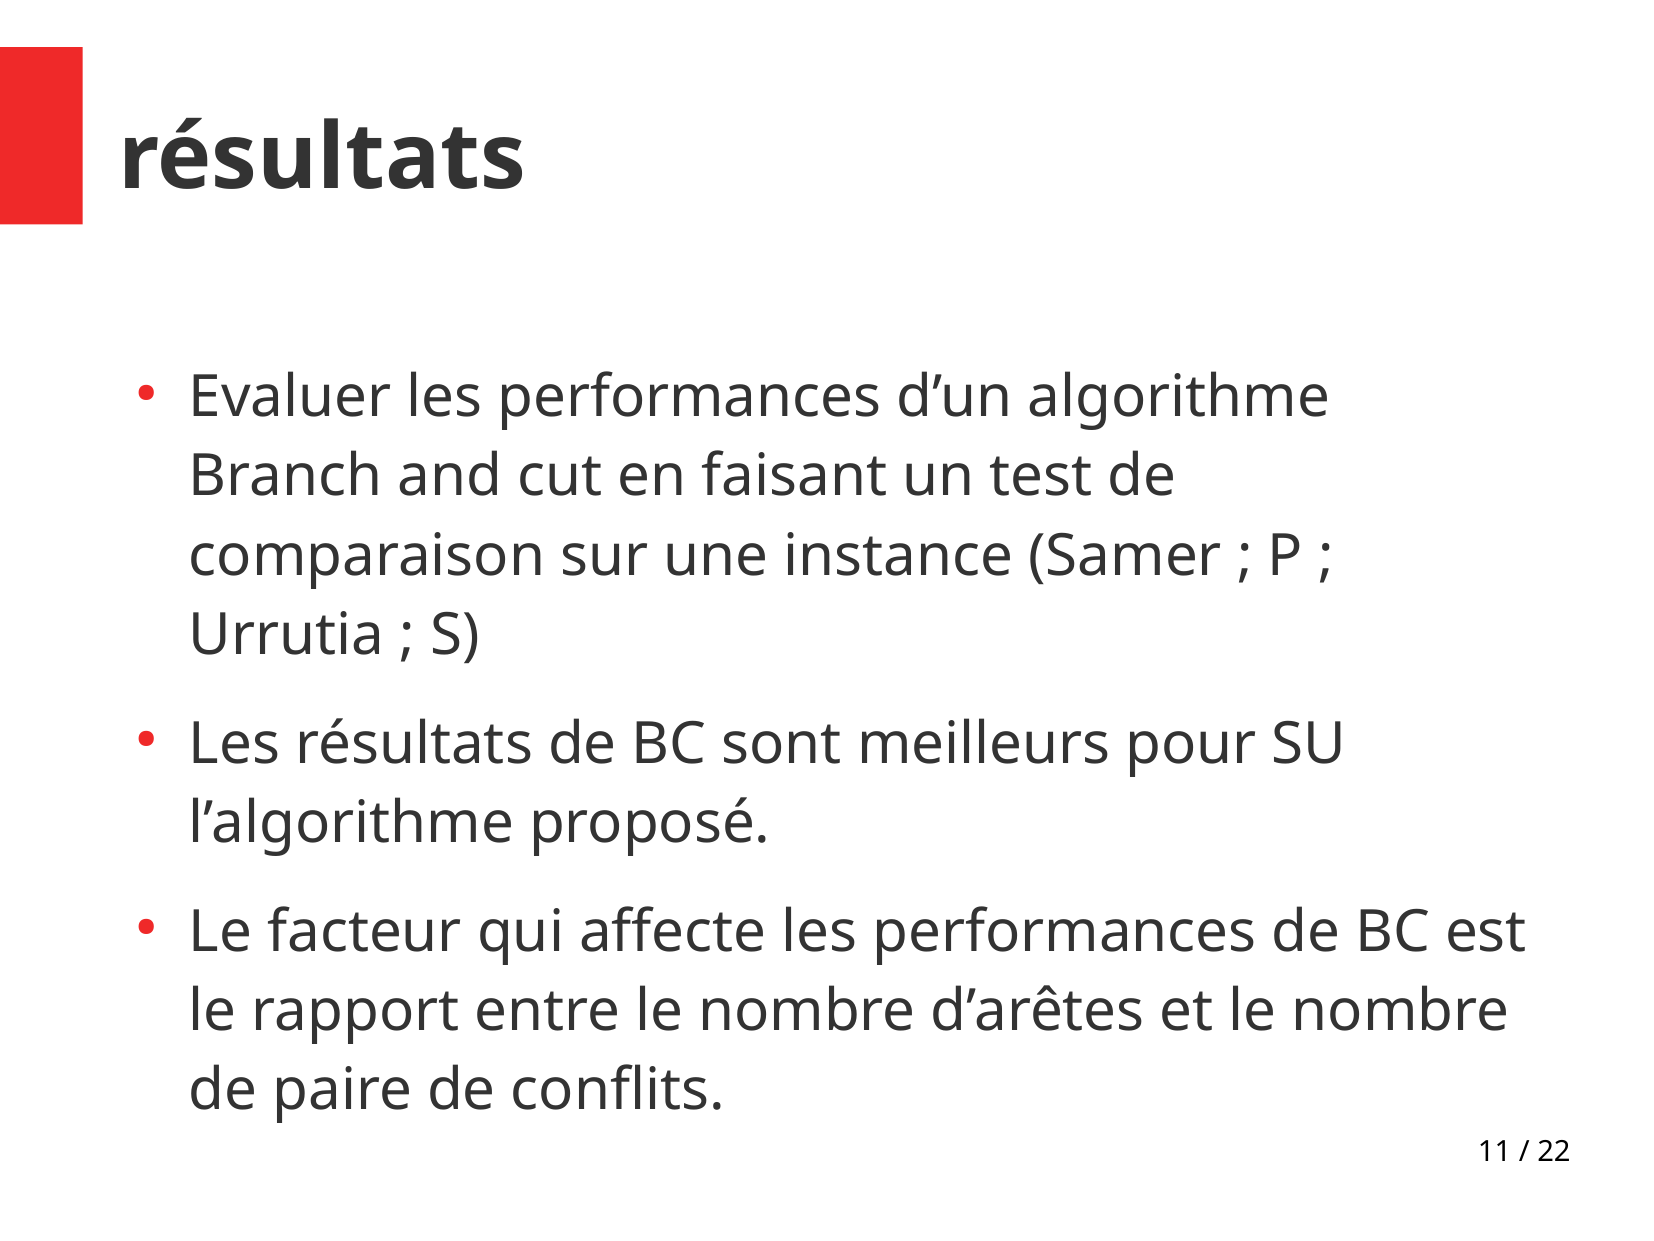

# résultats
Evaluer les performances d’un algorithme Branch and cut en faisant un test de comparaison sur une instance (Samer ; P ; Urrutia ; S)
Les résultats de BC sont meilleurs pour SU l’algorithme proposé.
Le facteur qui affecte les performances de BC est le rapport entre le nombre d’arêtes et le nombre de paire de conflits.
11